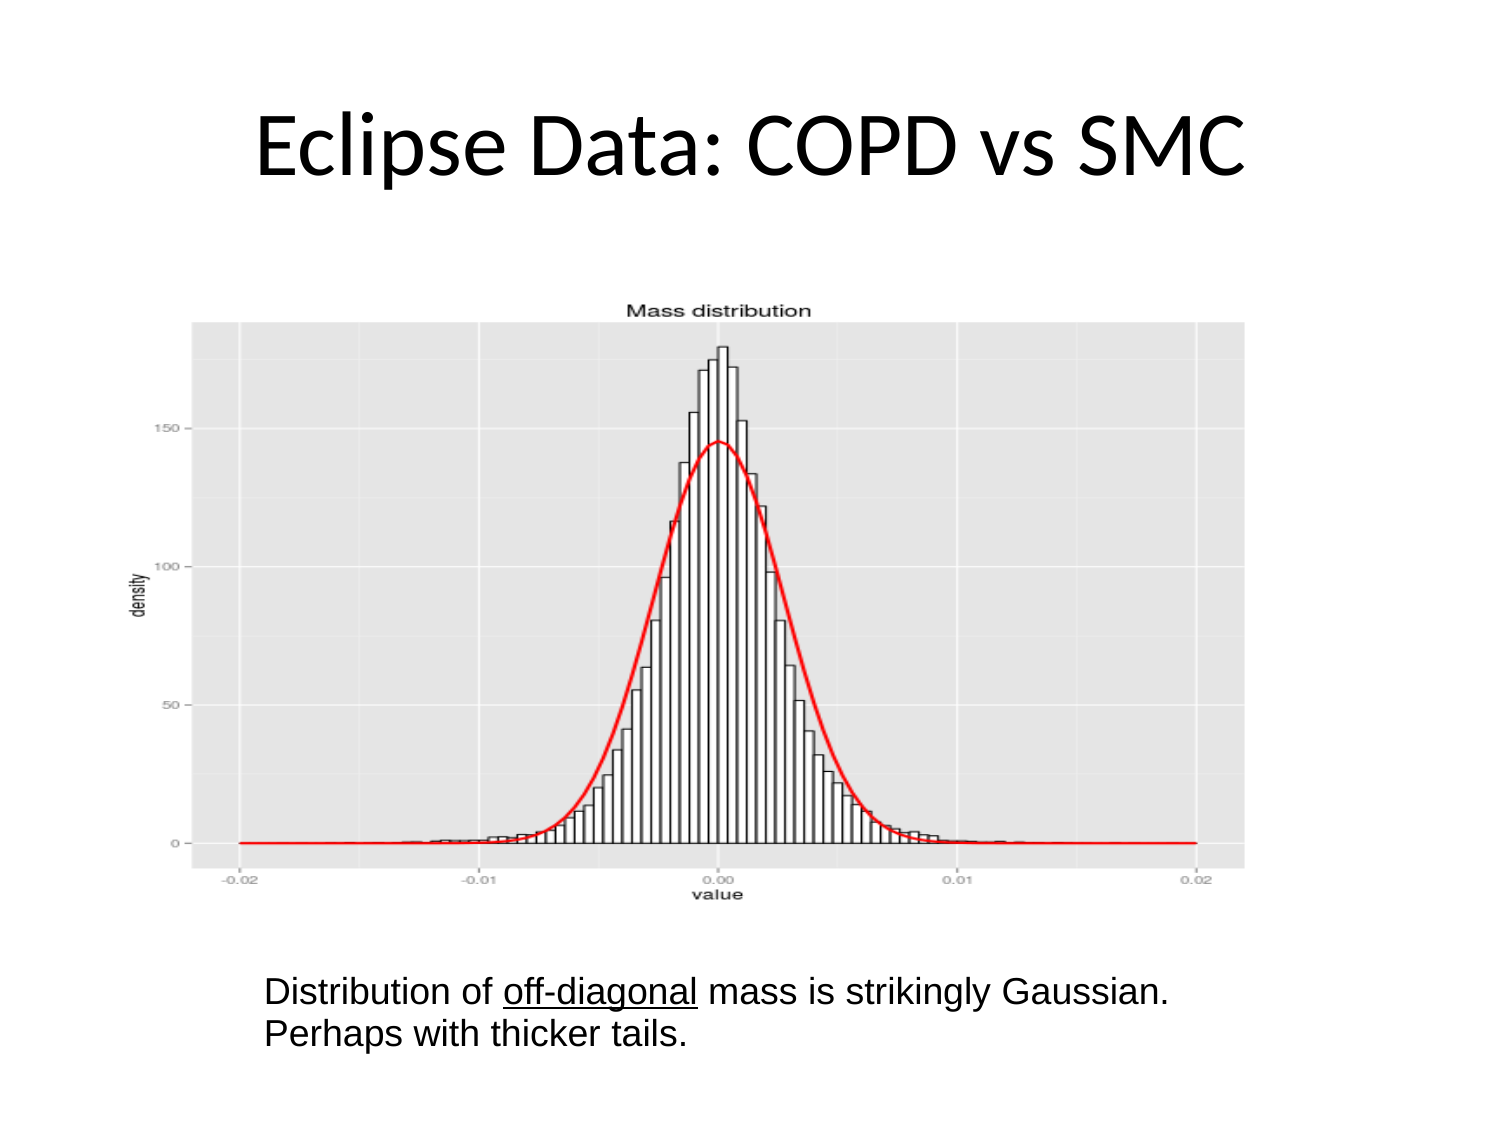

# Eclipse Data: COPD vs SMC
Distribution of off-diagonal mass is strikingly Gaussian.
Perhaps with thicker tails.